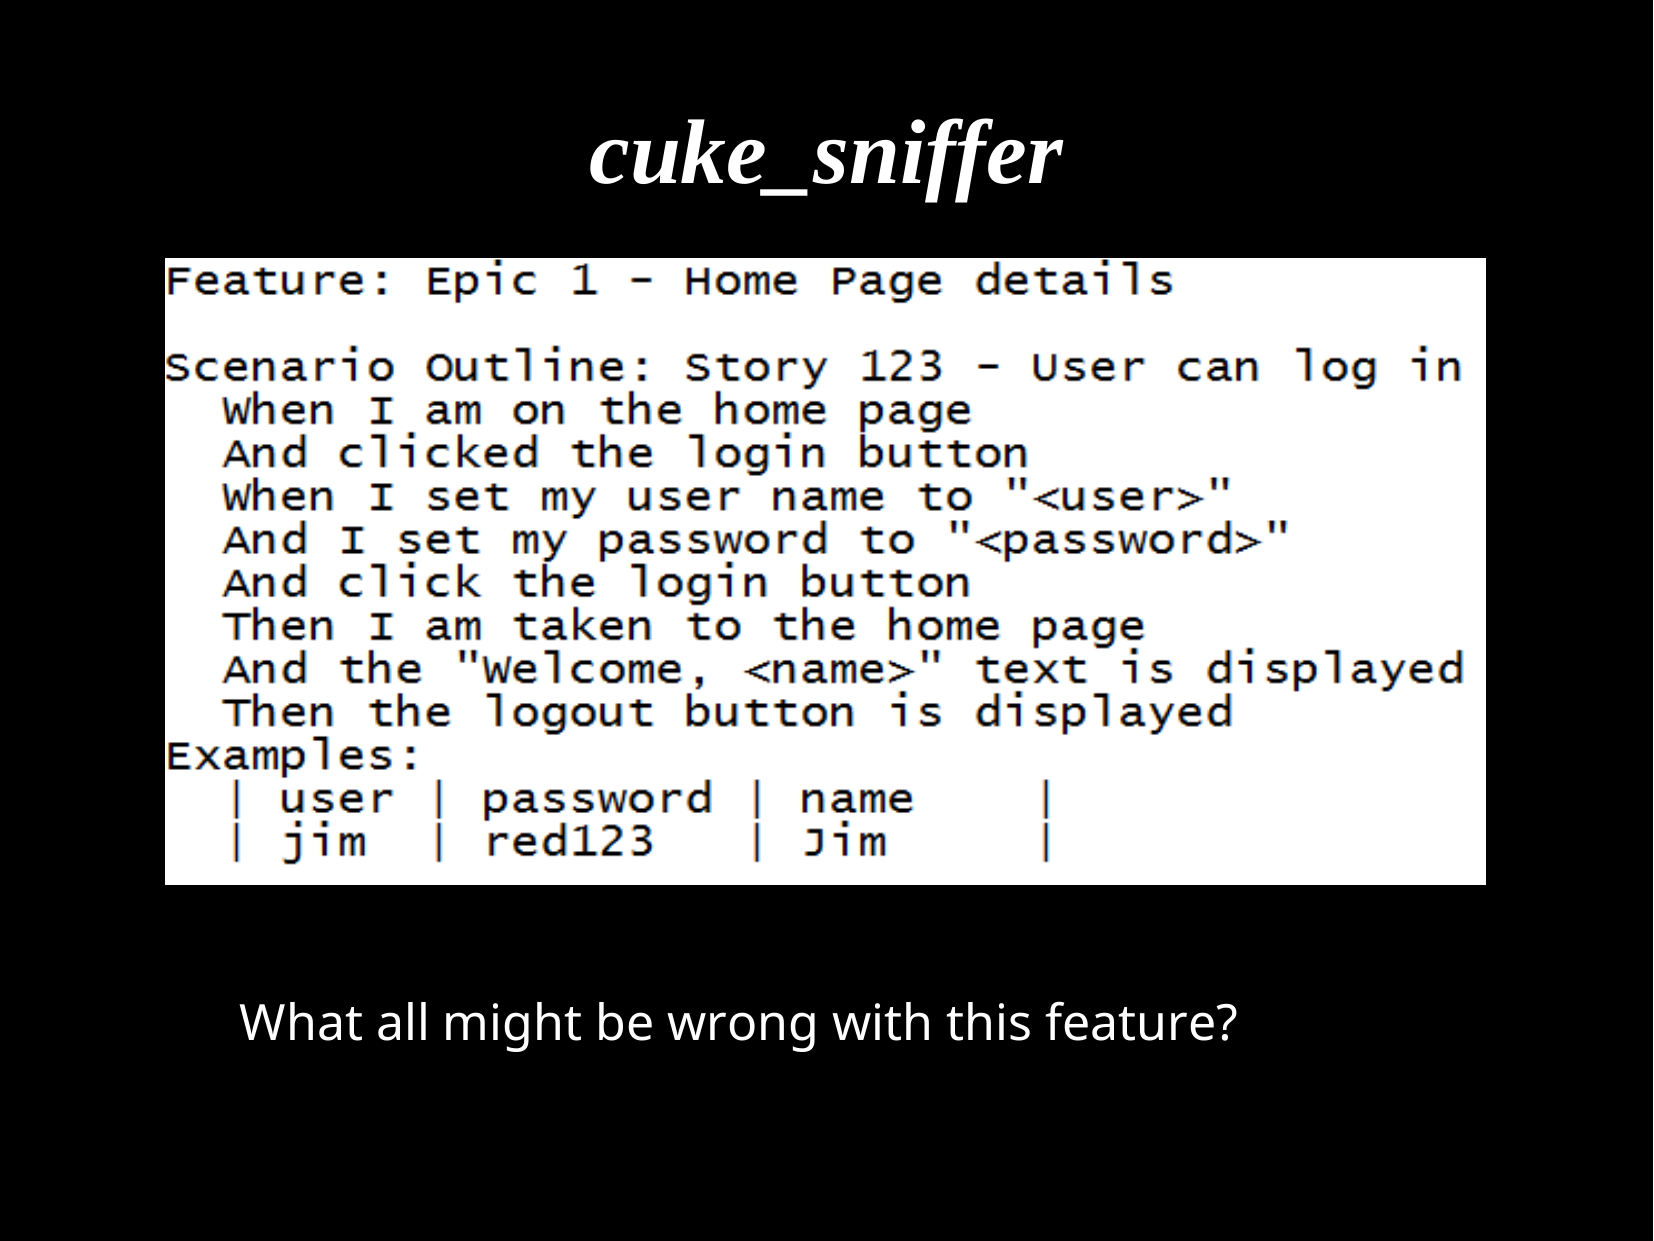

# cuke_sniffer
What all might be wrong with this feature?